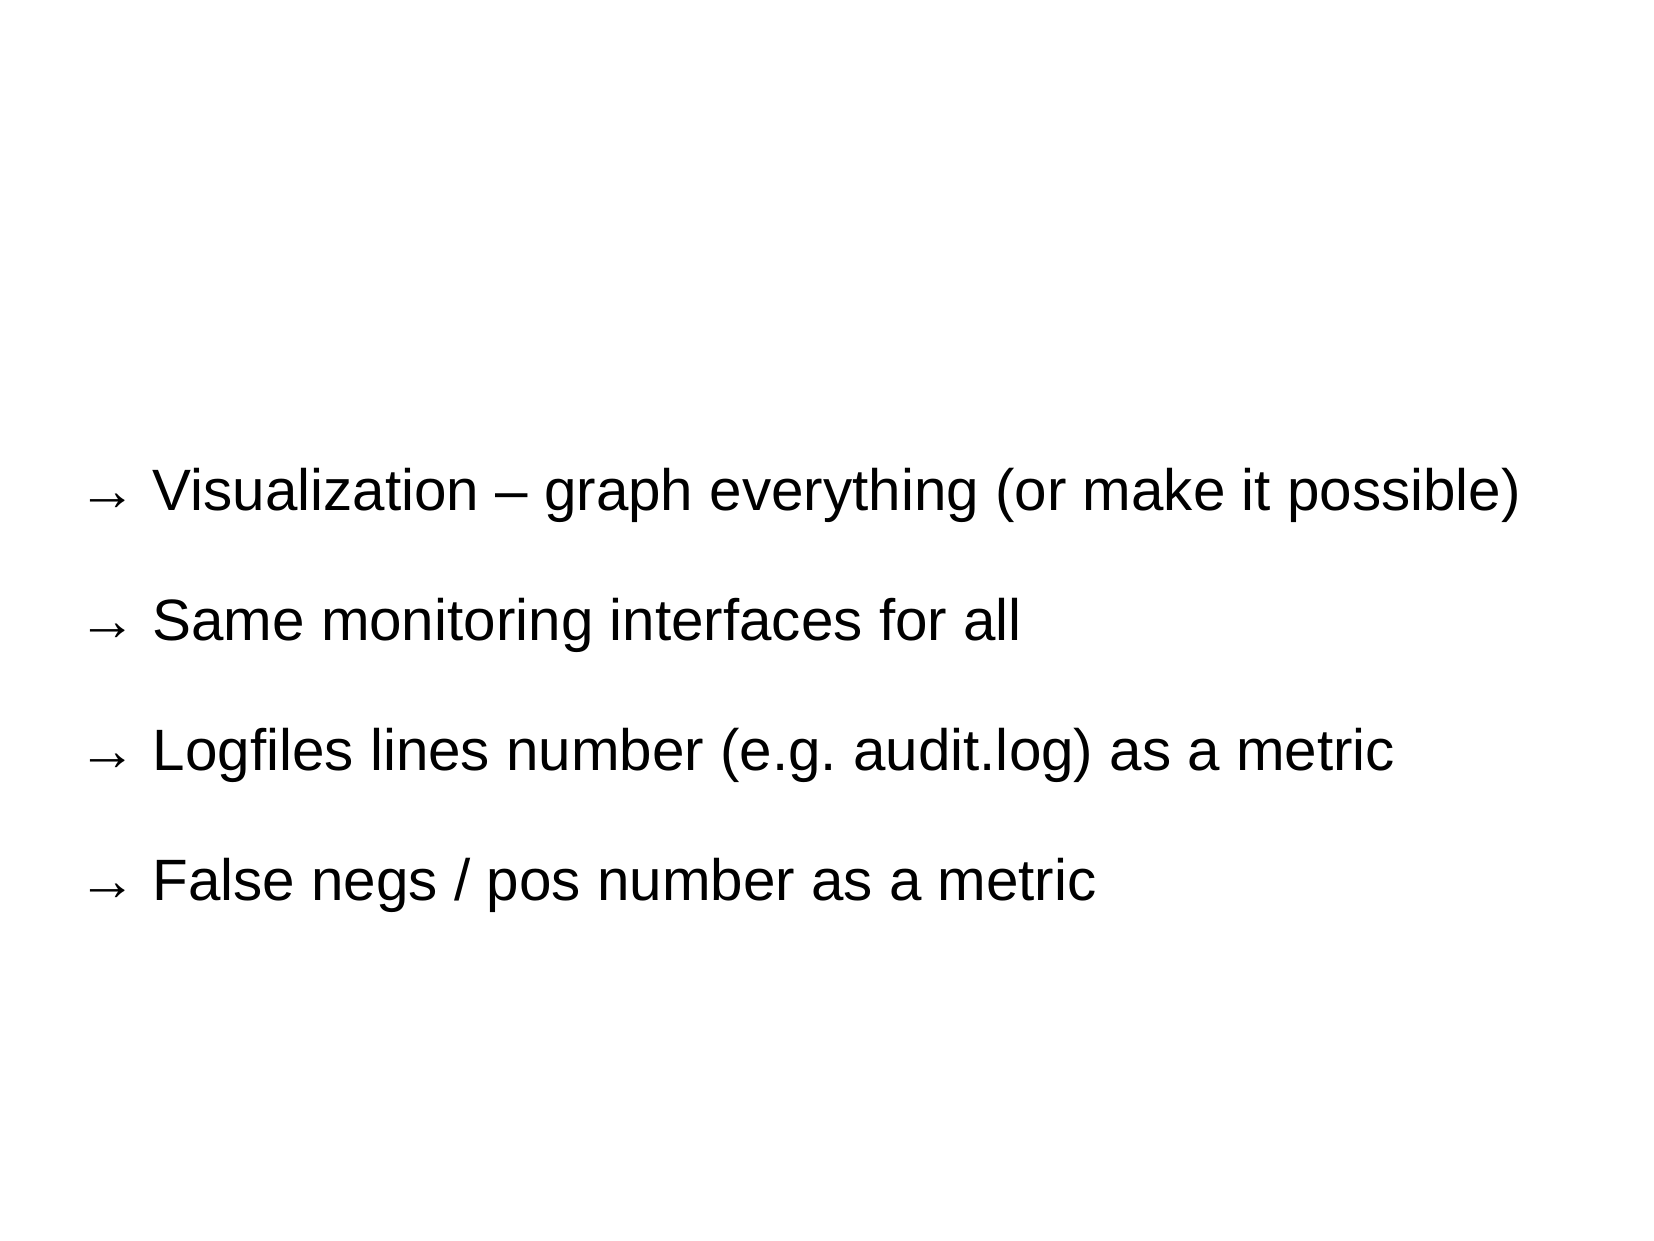

→ Visualization – graph everything (or make it possible)
→ Same monitoring interfaces for all
→ Logfiles lines number (e.g. audit.log) as a metric
→ False negs / pos number as a metric